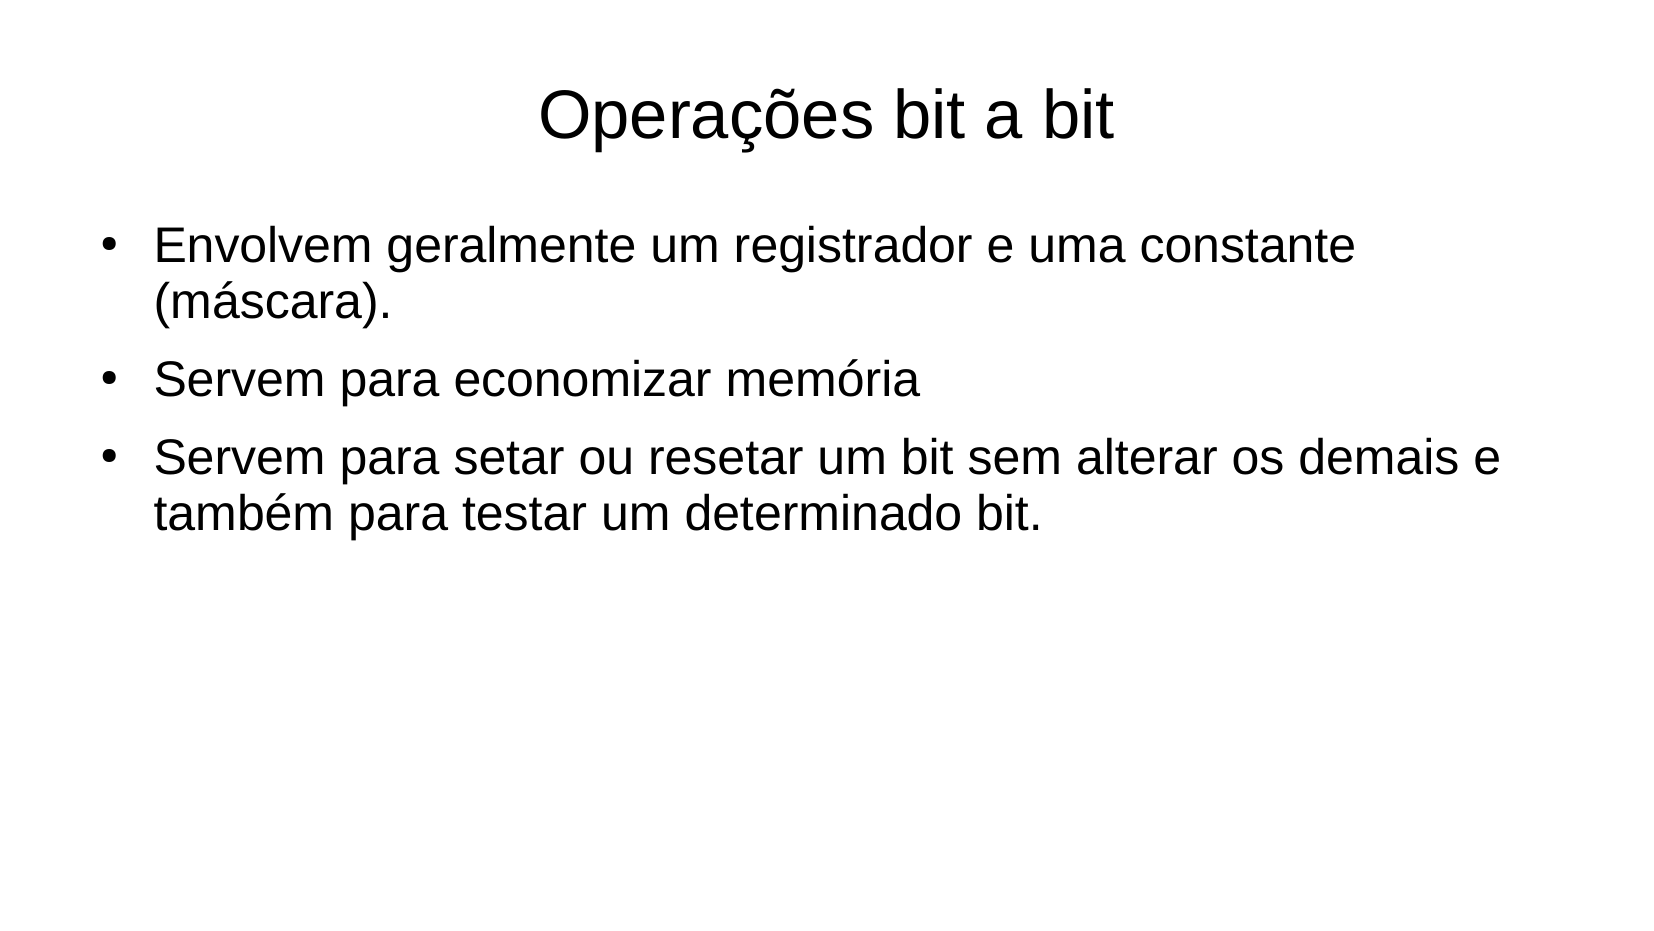

# Operações bit a bit
Envolvem geralmente um registrador e uma constante (máscara).
Servem para economizar memória
Servem para setar ou resetar um bit sem alterar os demais e também para testar um determinado bit.